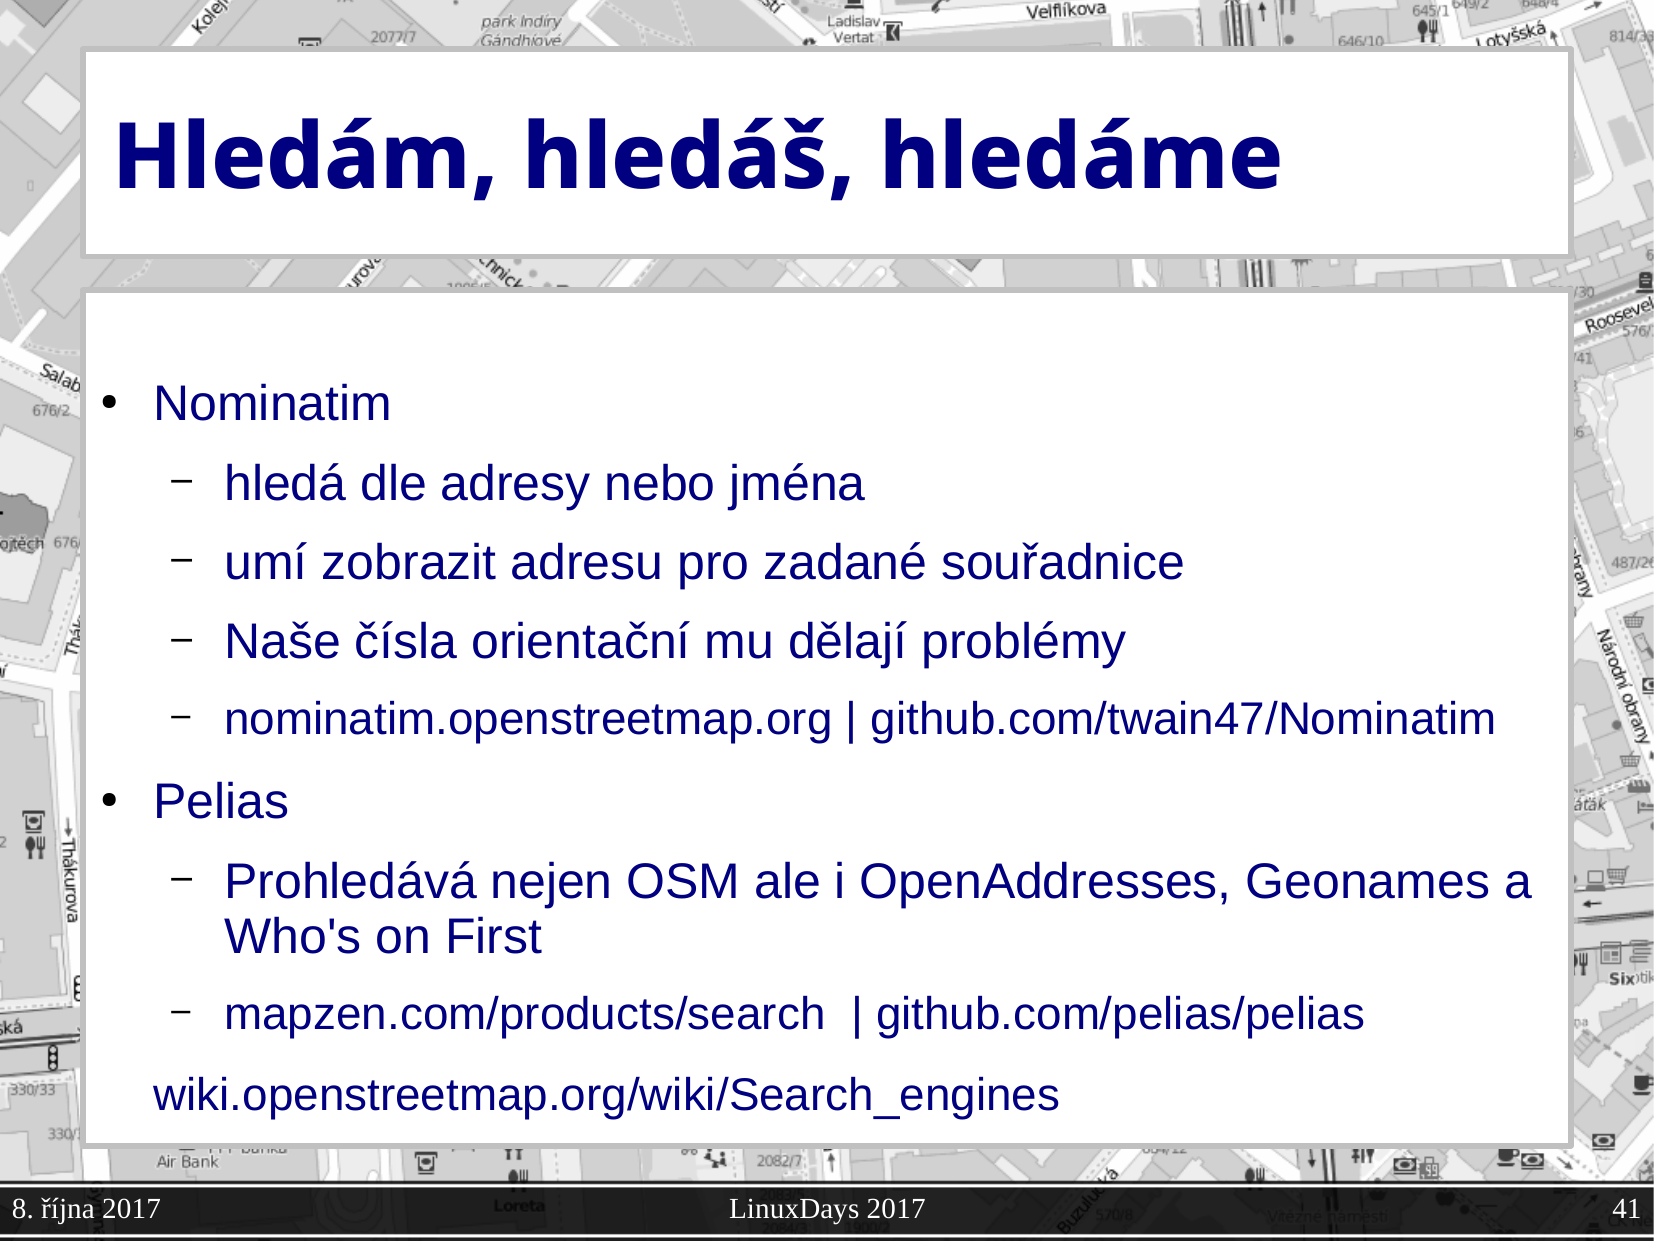

# Hledám, hledáš, hledáme
Nominatim
hledá dle adresy nebo jména
umí zobrazit adresu pro zadané souřadnice
Naše čísla orientační mu dělají problémy
nominatim.openstreetmap.org | github.com/twain47/Nominatim
Pelias
Prohledává nejen OSM ale i OpenAddresses, Geonames a Who's on First
mapzen.com/products/search | github.com/pelias/pelias
wiki.openstreetmap.org/wiki/Search_engines
18. listopadu 2015
Marián Kyral - GISday 2015, Praha
41